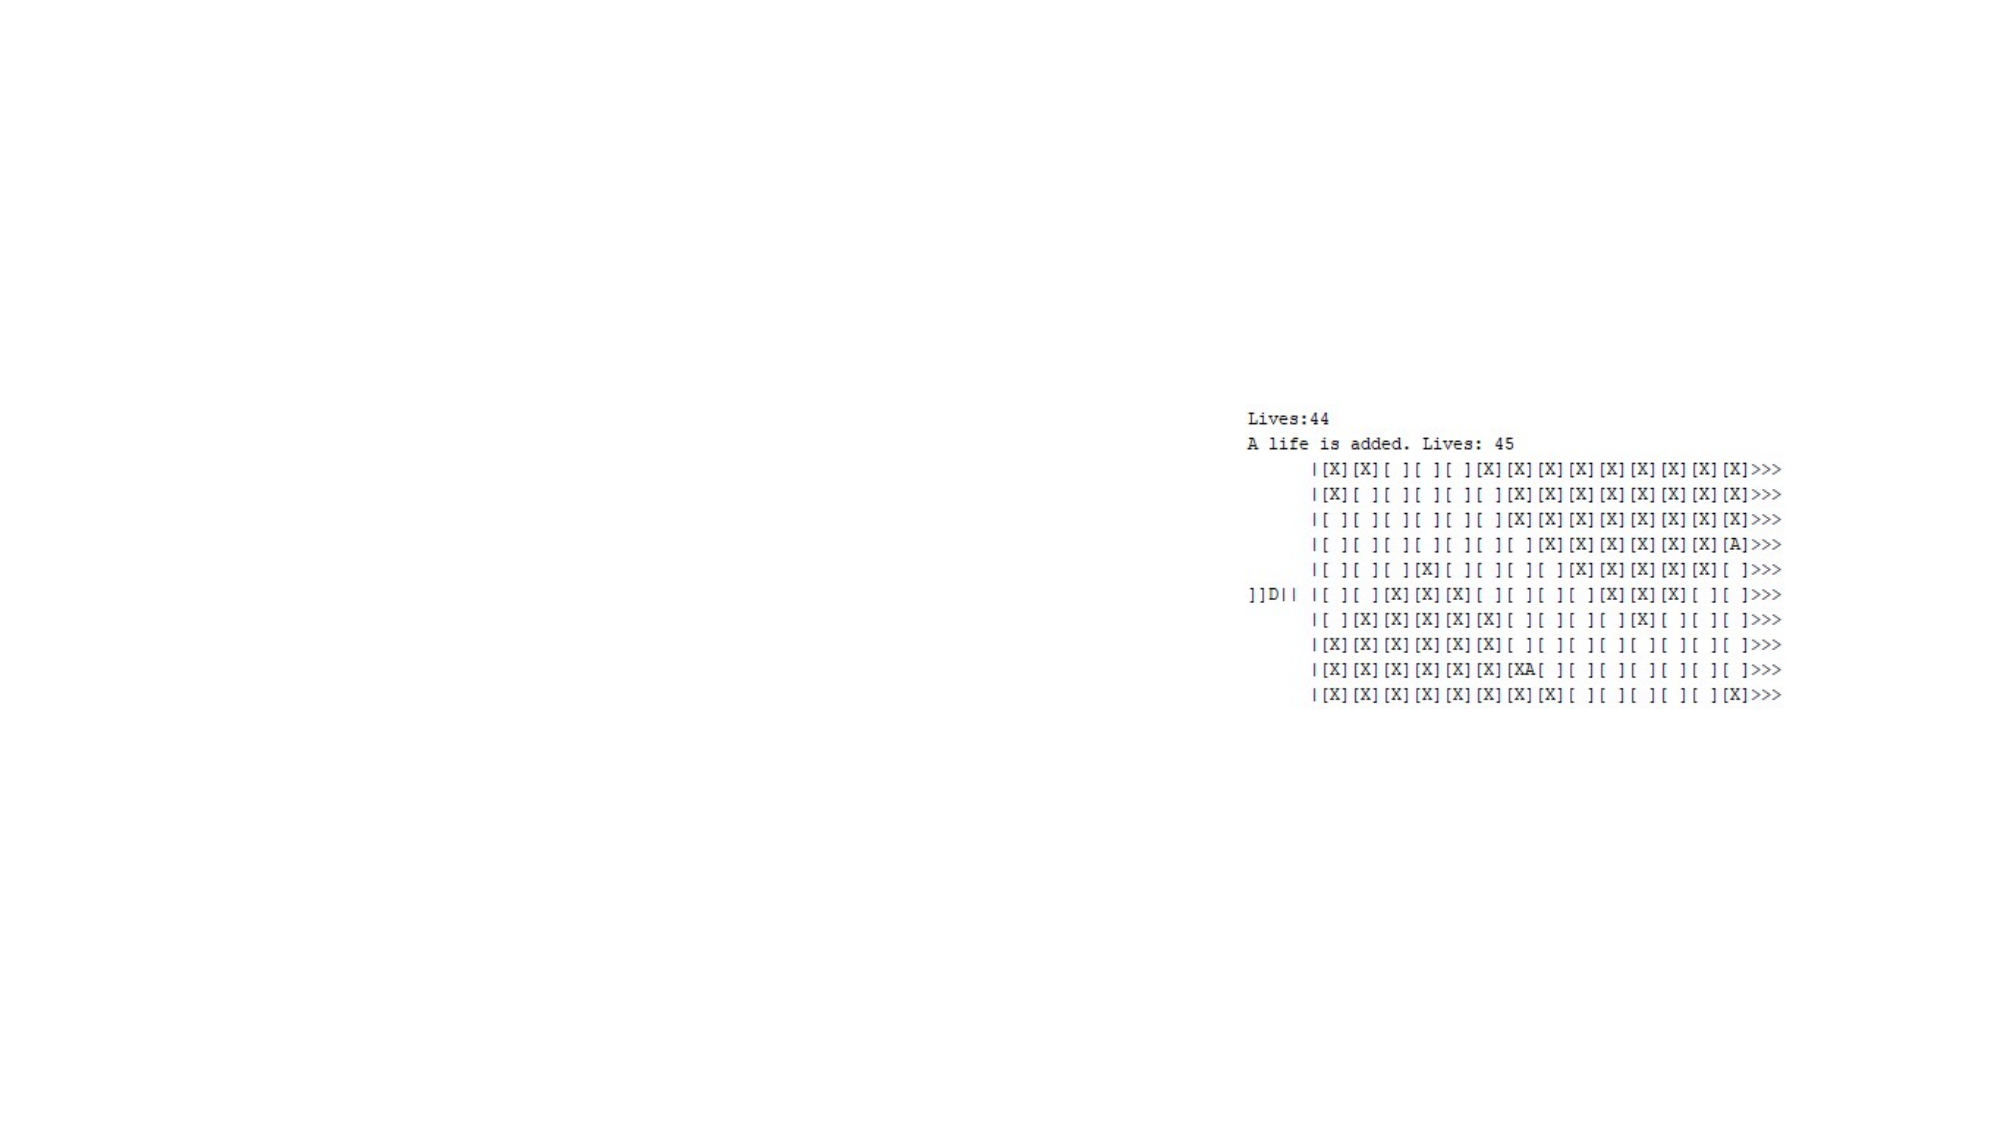

# So we came with that
The data for the stage of the game is just an array that holds integers from 1 to 9.
The content of that array is rotated by 1 and copied to one other array that helps with the representation of the stage the specific moment.
The position 0 of the second array is the step, which contains as value a specific integer.
The free to move area is from 2 positions below the value to 2 positions above the value. Above and below that area, there are obstacles that the spaceship can crash on.